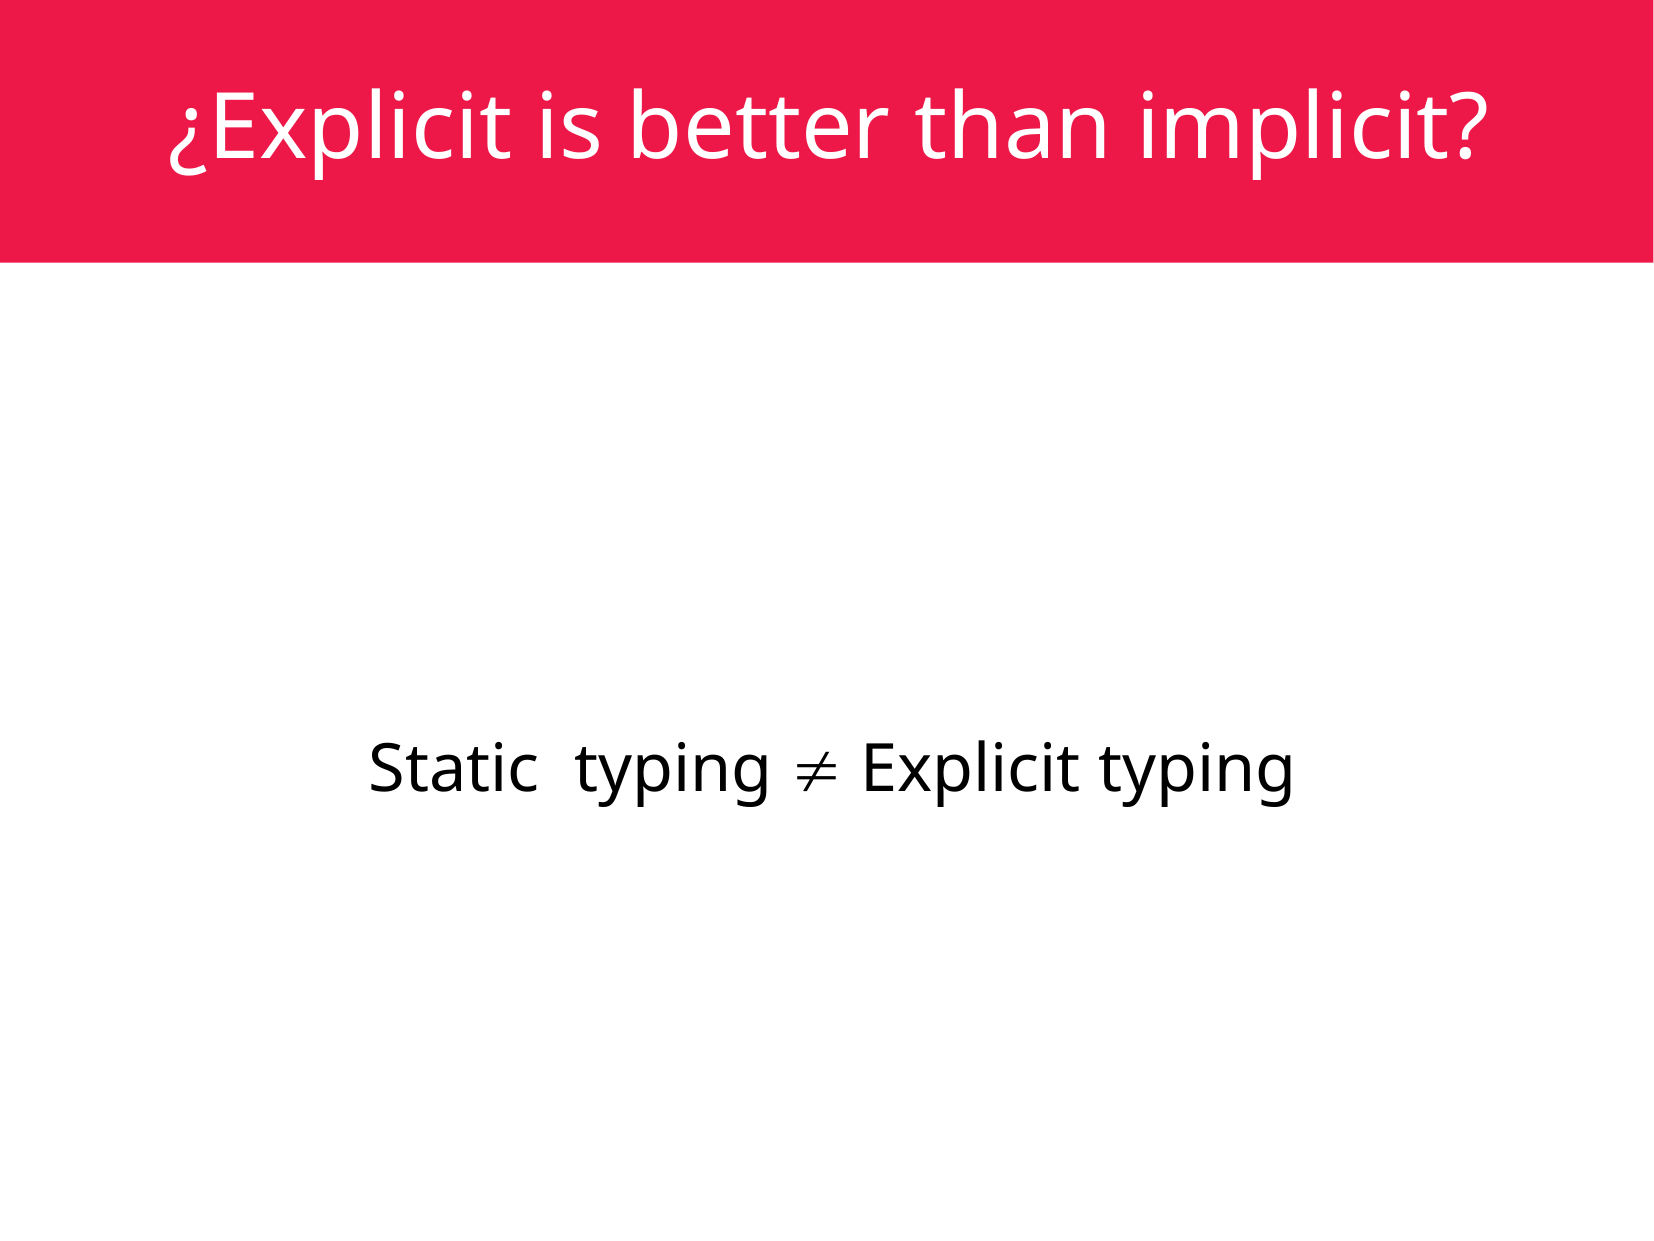

# ¿Explicit is better than implicit?
Static typing ≠ Explicit typing